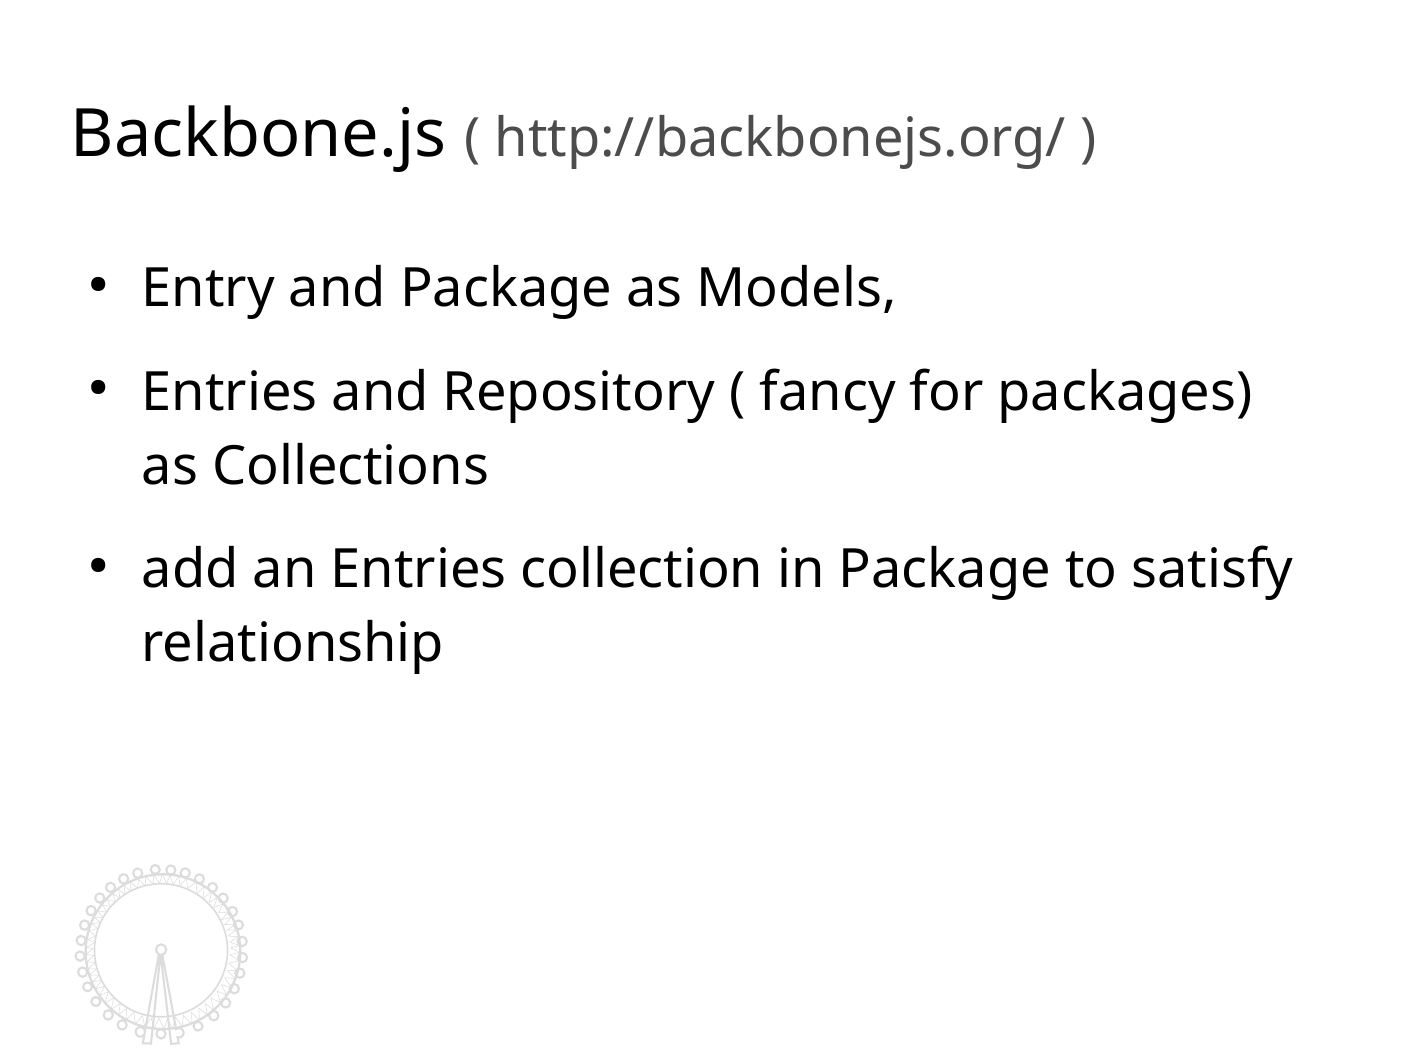

# Backbone.js ( http://backbonejs.org/ )
Entry and Package as Models,
Entries and Repository ( fancy for packages) as Collections
add an Entries collection in Package to satisfy relationship